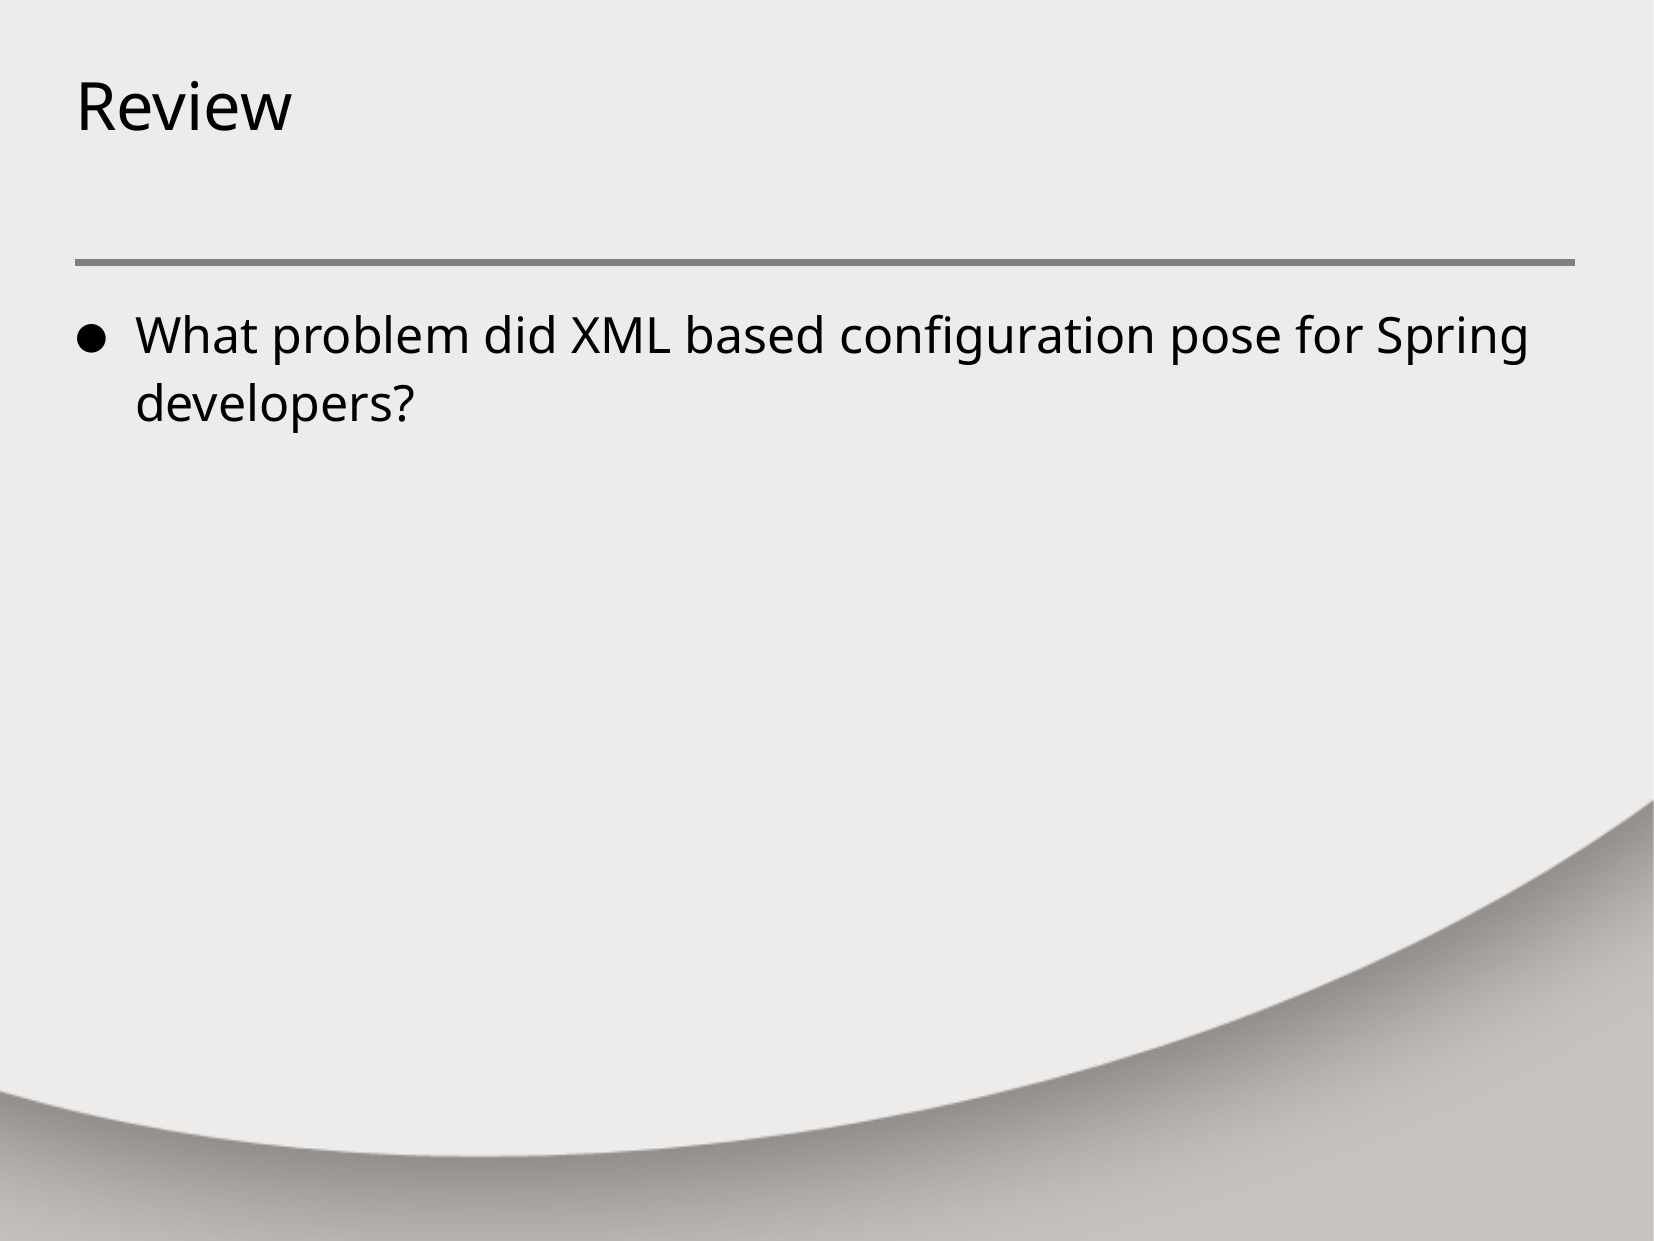

# Review
What problem did XML based configuration pose for Spring developers?